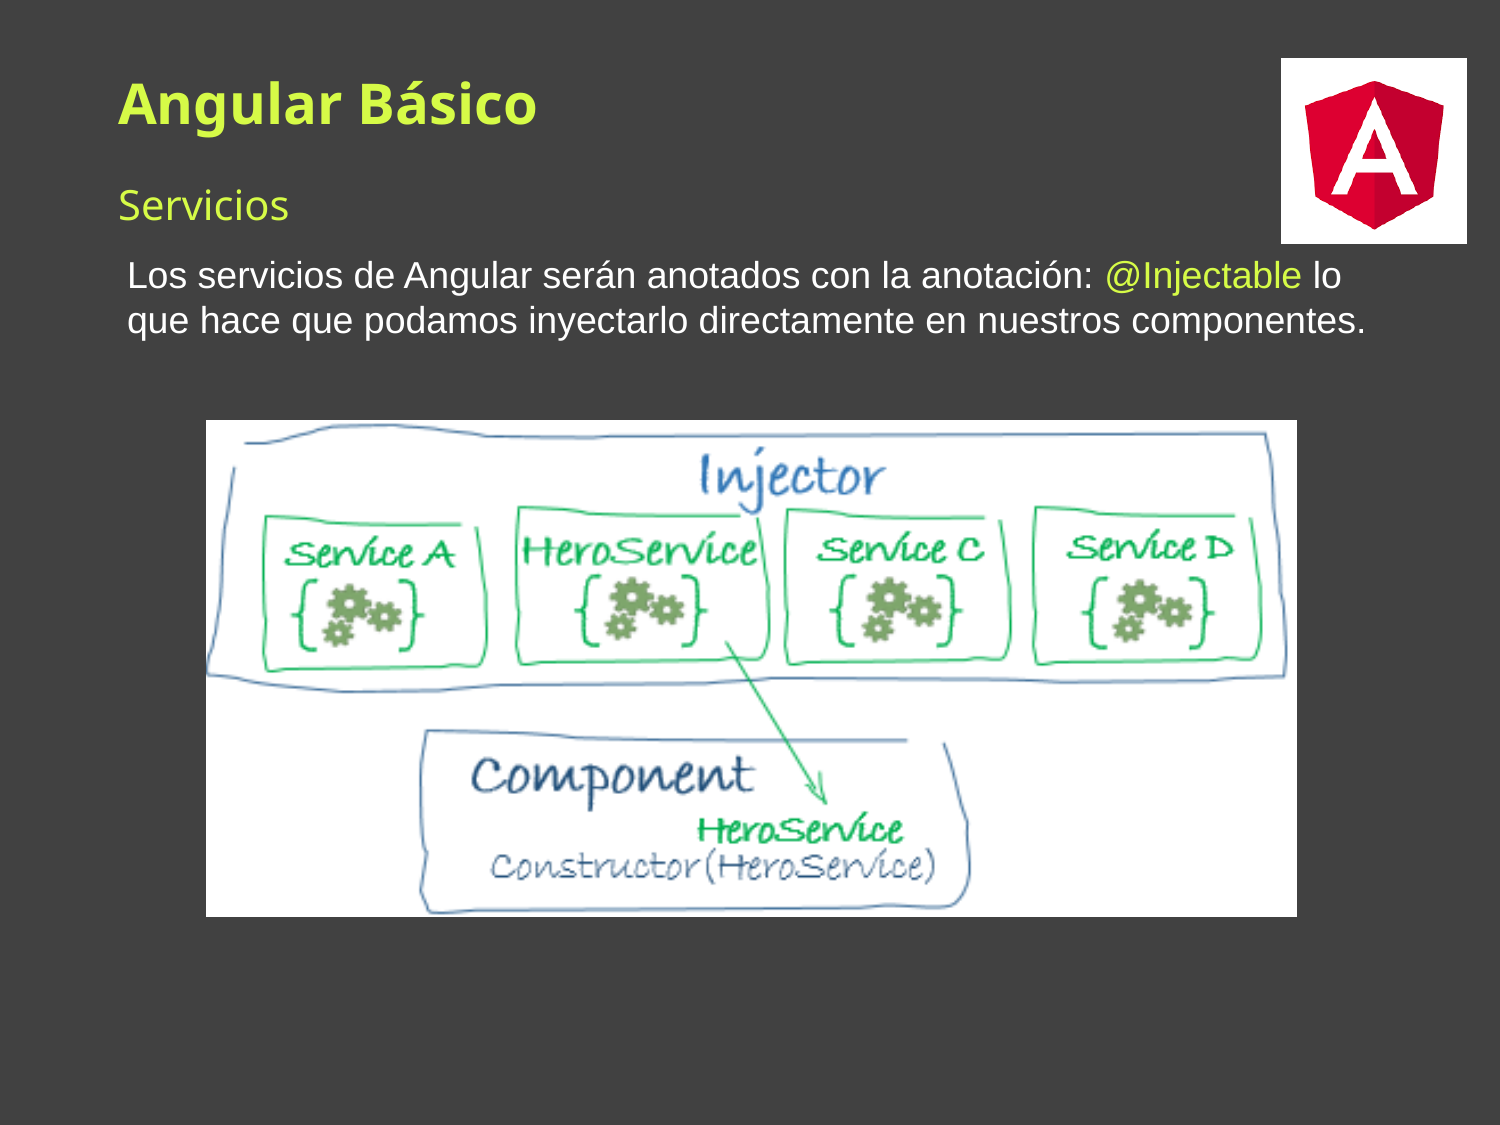

# Angular Básico
Servicios
Los servicios de Angular serán anotados con la anotación: @Injectable lo que hace que podamos inyectarlo directamente en nuestros componentes.